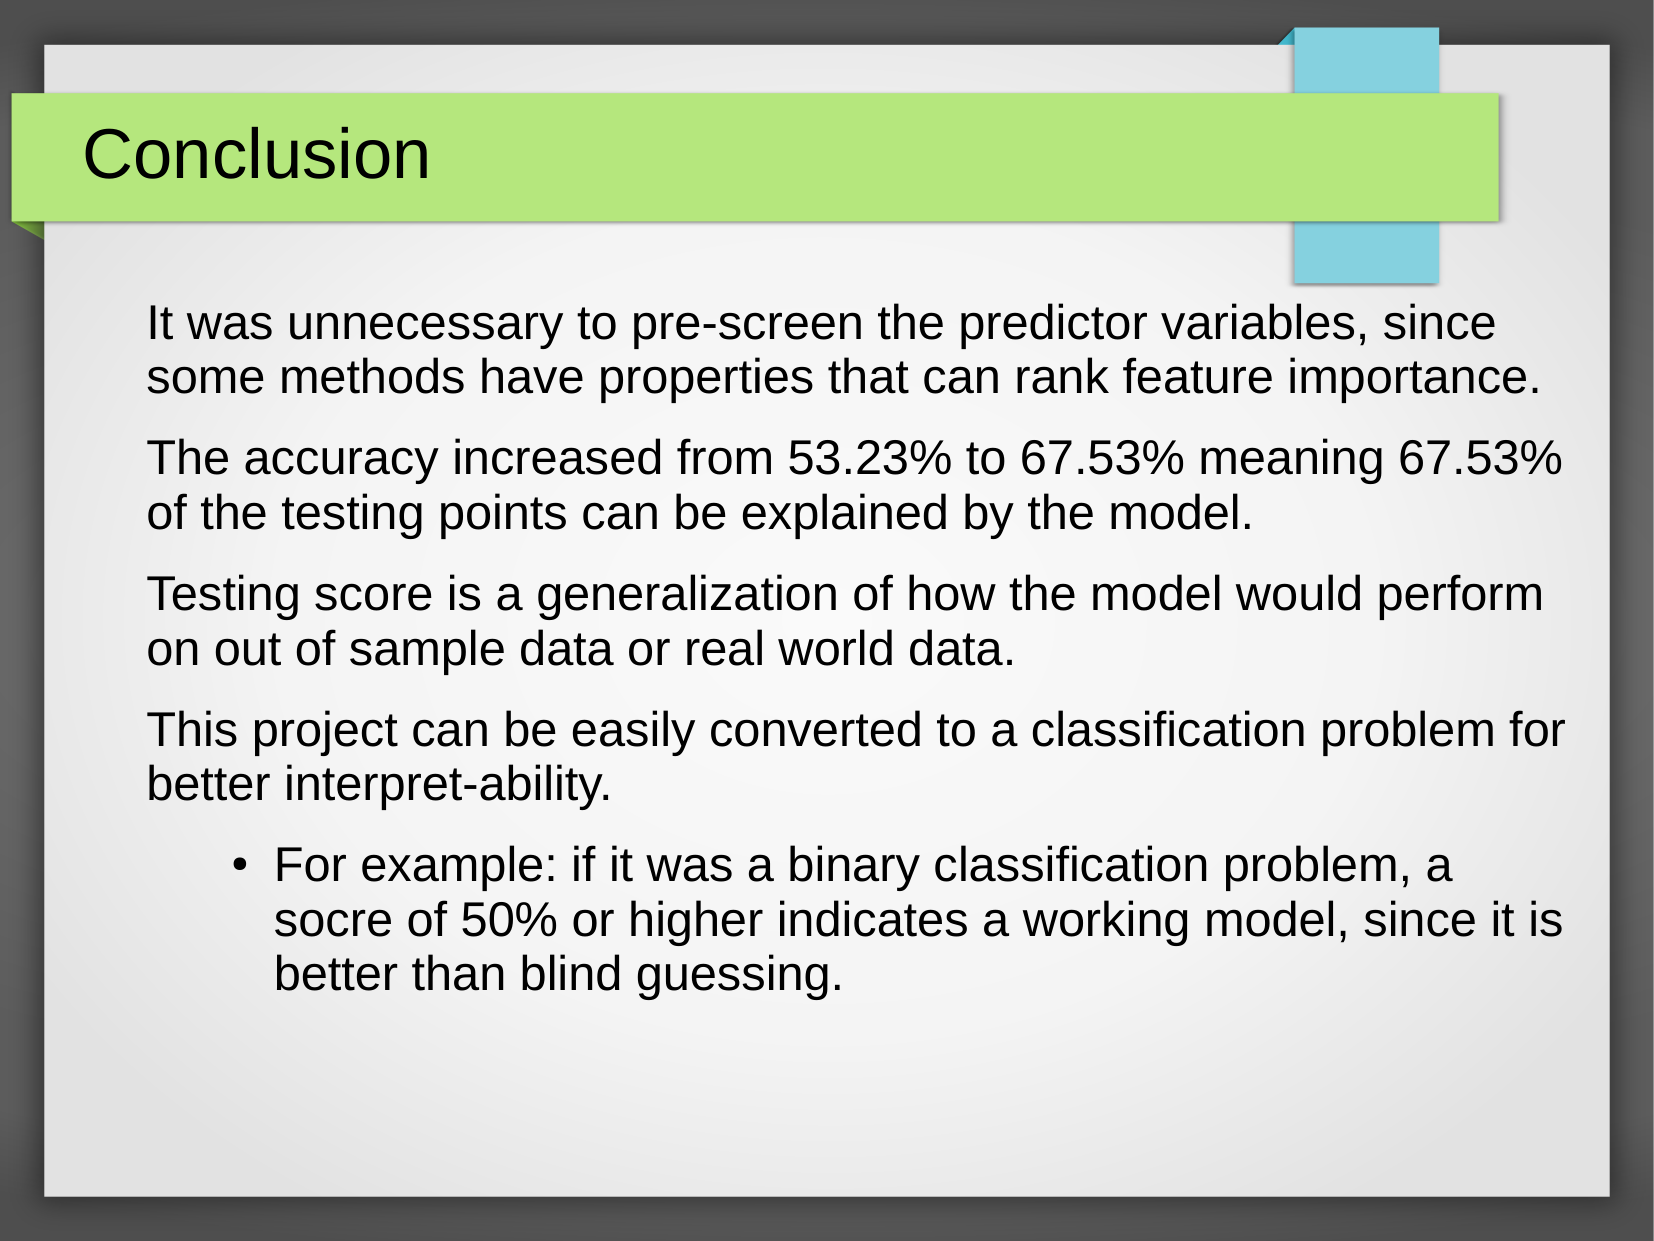

# Conclusion
It was unnecessary to pre-screen the predictor variables, since some methods have properties that can rank feature importance.
The accuracy increased from 53.23% to 67.53% meaning 67.53% of the testing points can be explained by the model.
Testing score is a generalization of how the model would perform on out of sample data or real world data.
This project can be easily converted to a classification problem for better interpret-ability.
For example: if it was a binary classification problem, a socre of 50% or higher indicates a working model, since it is better than blind guessing.